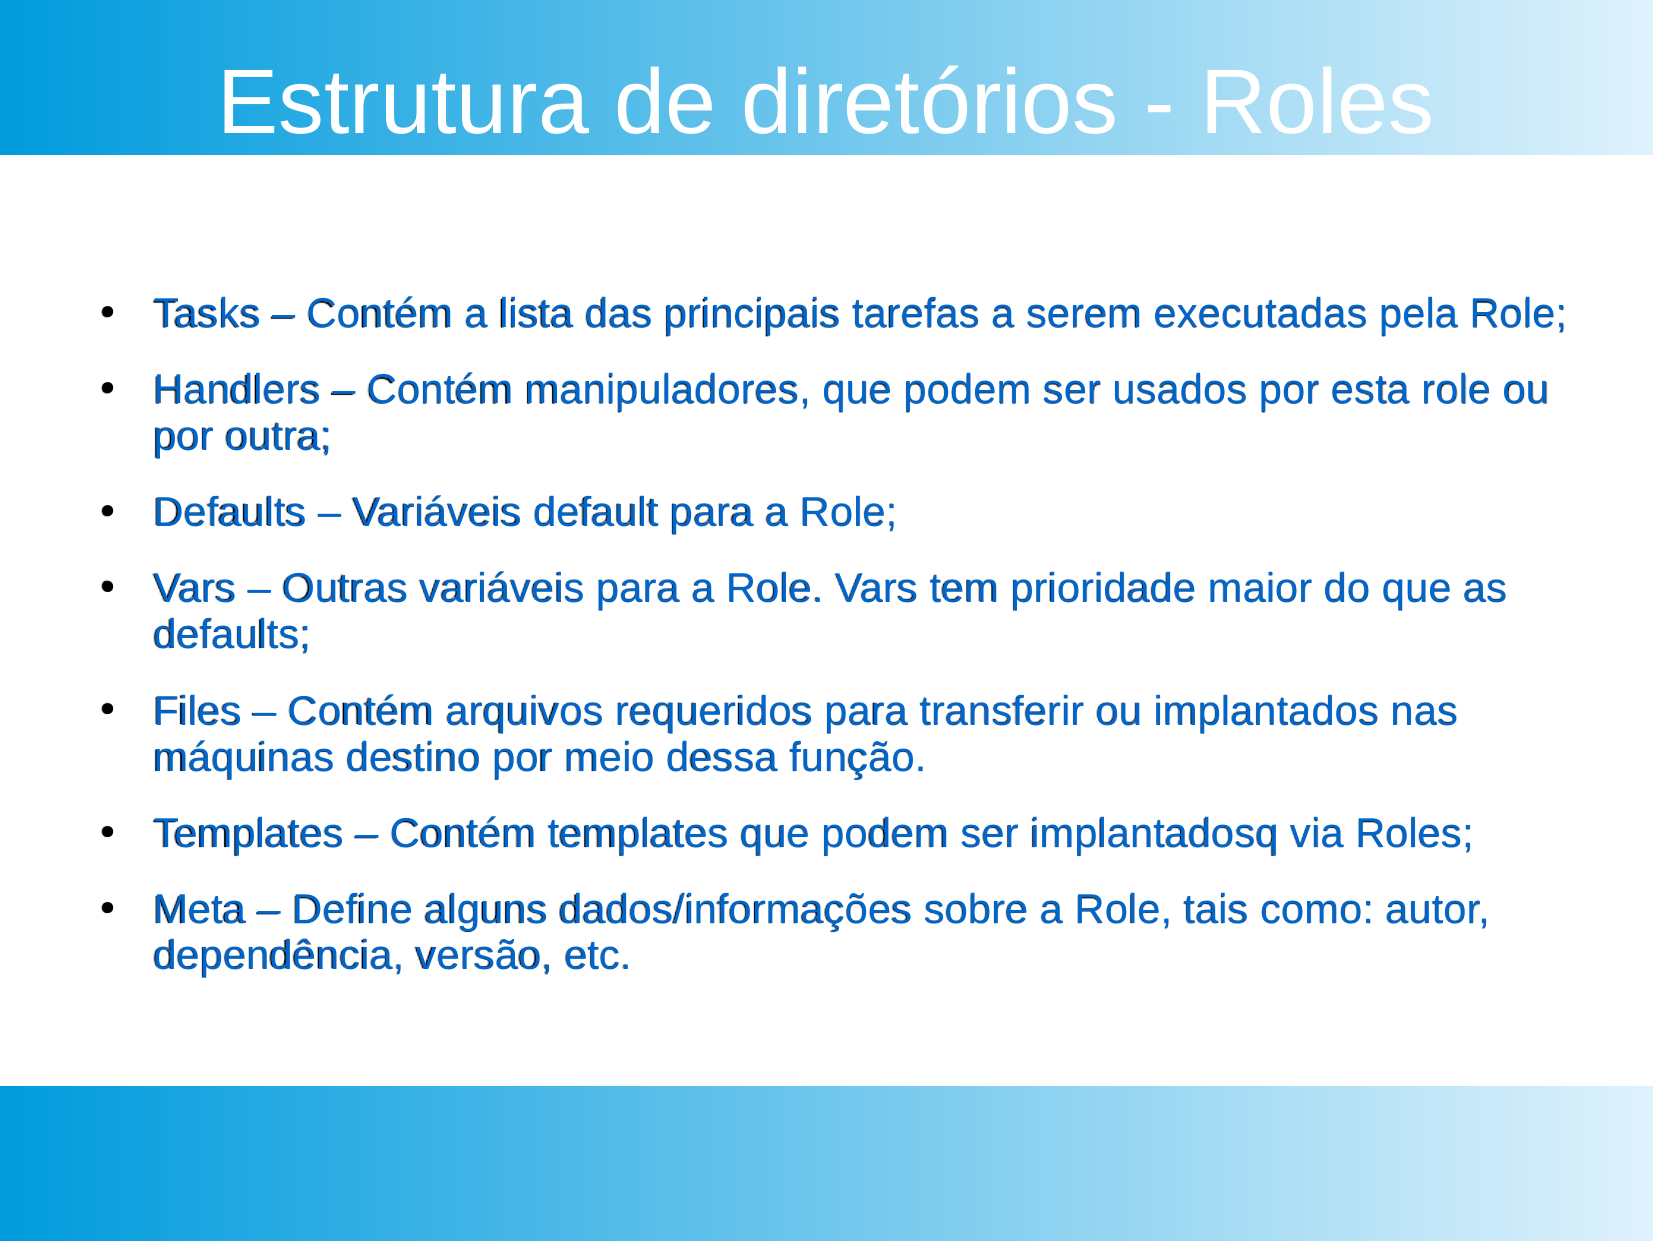

# Estrutura de diretórios - Roles
Tasks – Contém a lista das principais tarefas a serem executadas pela Role;
Handlers – Contém manipuladores, que podem ser usados por esta role ou por outra;
Defaults – Variáveis default para a Role;
Vars – Outras variáveis para a Role. Vars tem prioridade maior do que as defaults;
Files – Contém arquivos requeridos para transferir ou implantados nas máquinas destino por meio dessa função.
Templates – Contém templates que podem ser implantadosq via Roles;
Meta – Define alguns dados/informações sobre a Role, tais como: autor, dependência, versão, etc.